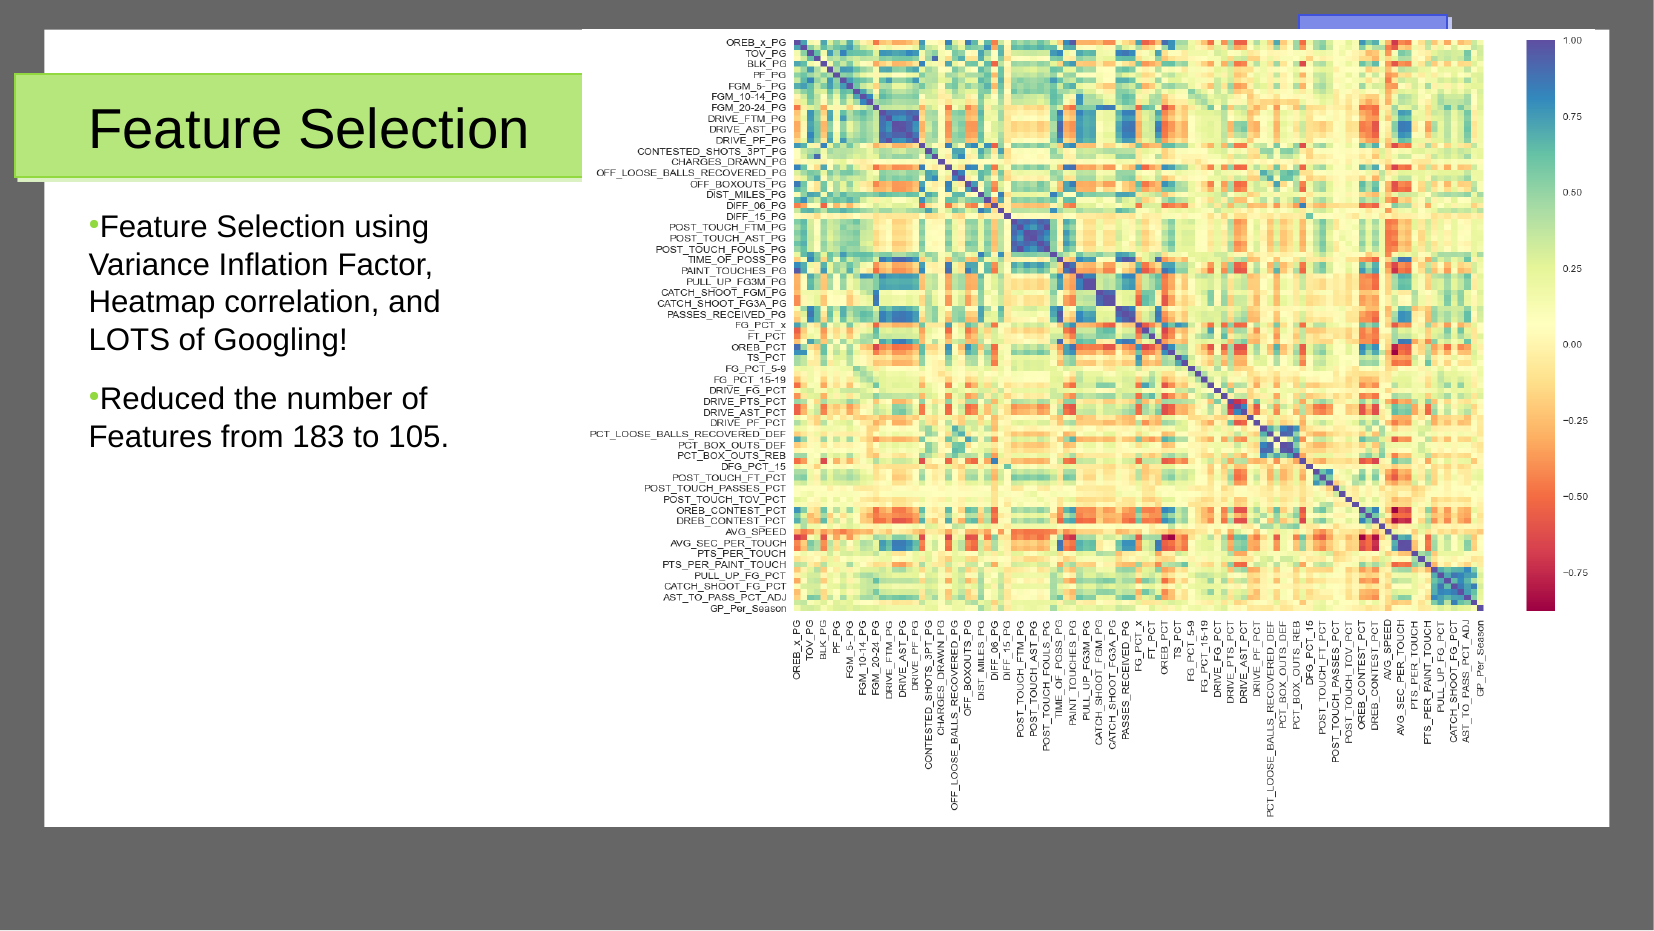

# Feature Selection
Feature Selection using Variance Inflation Factor, Heatmap correlation, and LOTS of Googling!
Reduced the number of Features from 183 to 105.